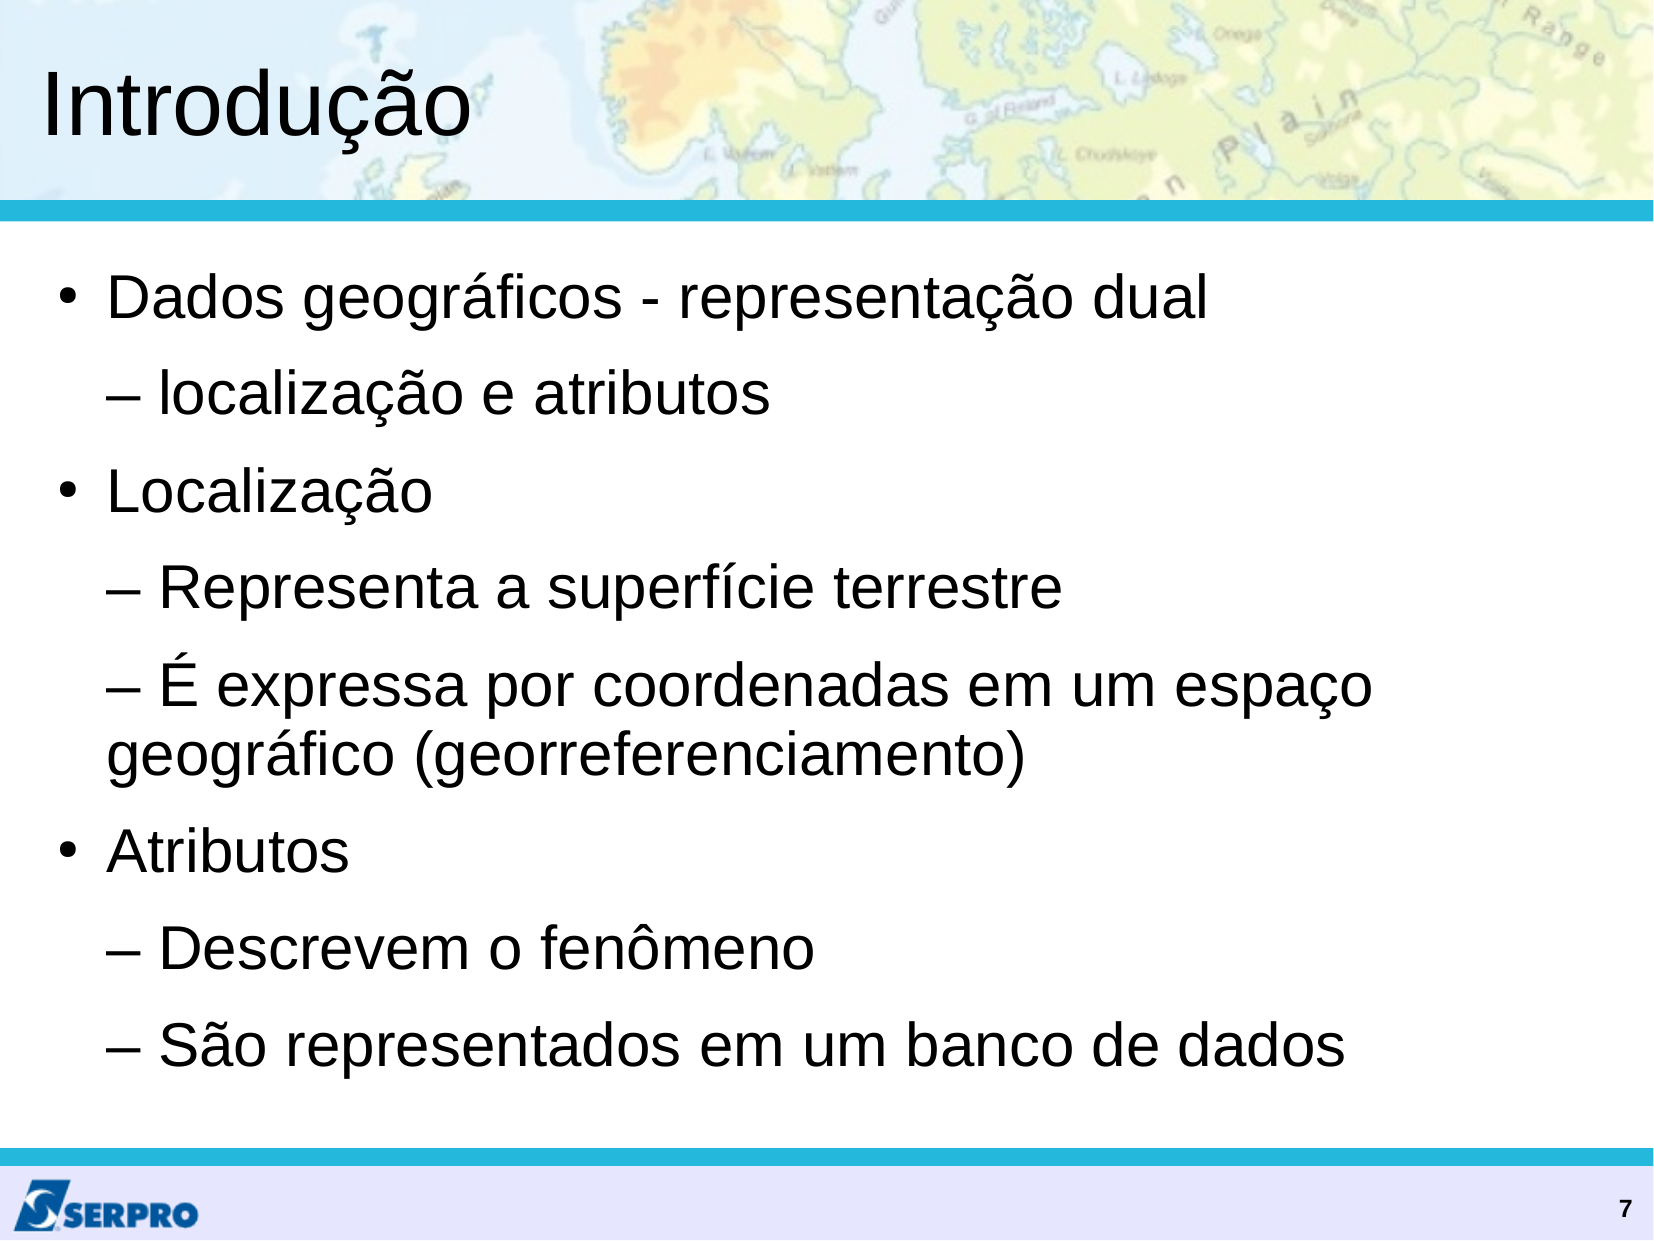

# Introdução
Dados geográficos - representação dual
– localização e atributos
Localização
– Representa a superfície terrestre
– É expressa por coordenadas em um espaço geográfico (georreferenciamento)
Atributos
– Descrevem o fenômeno
– São representados em um banco de dados
7